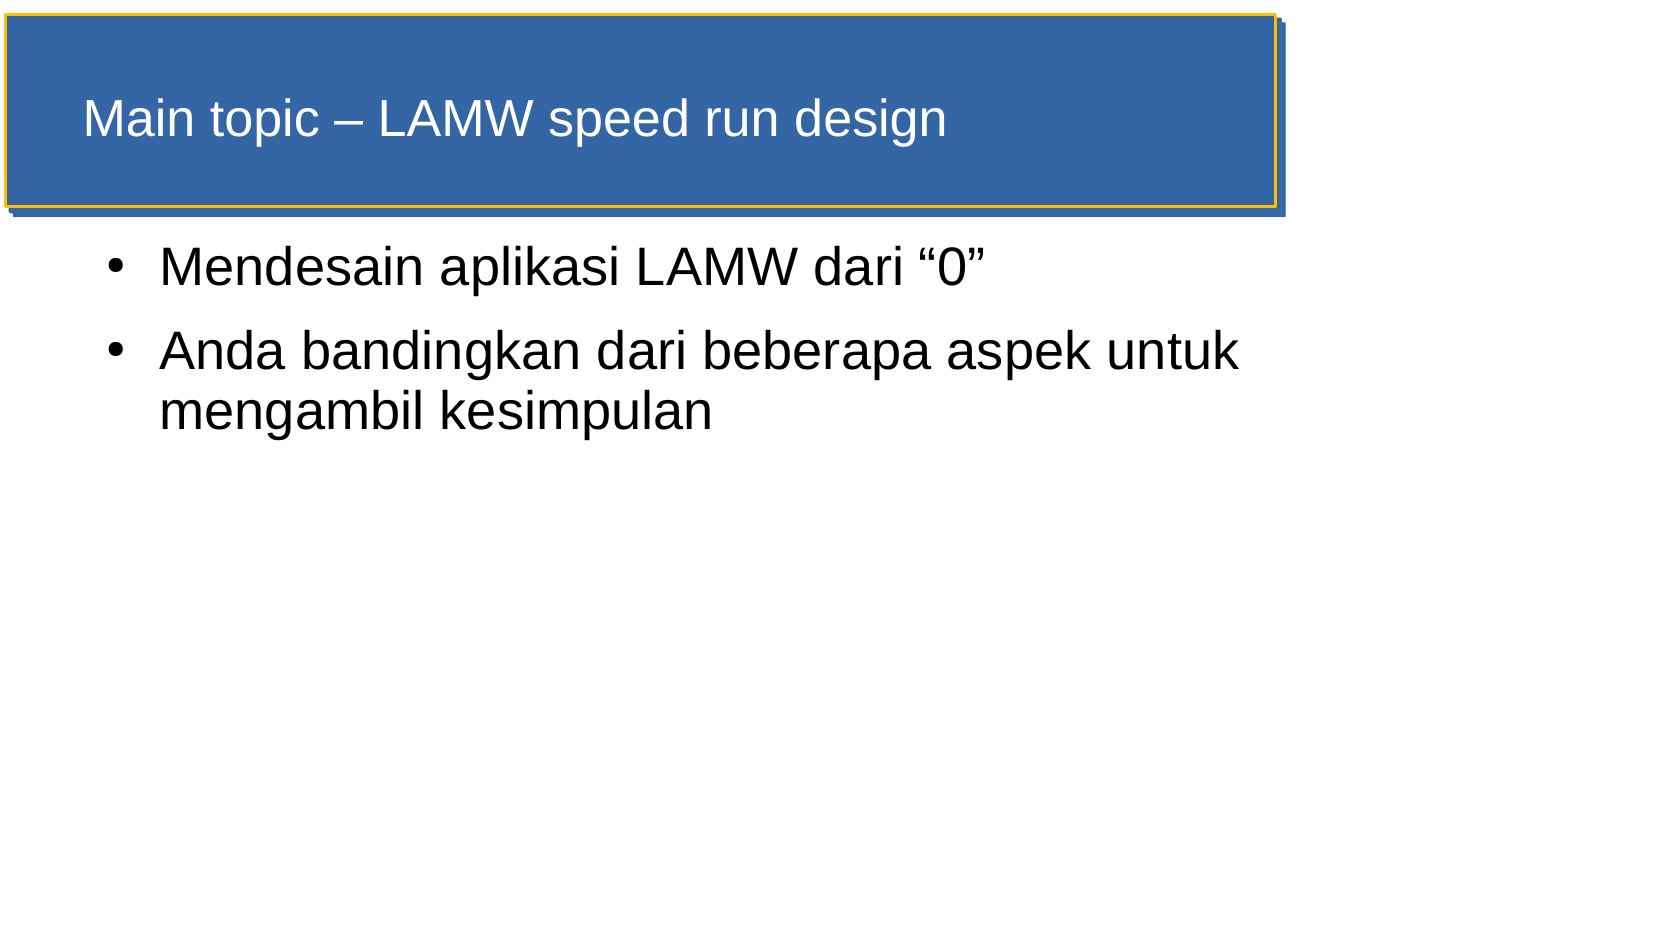

# Main topic – LAMW speed run design
Mendesain aplikasi LAMW dari “0”
Anda bandingkan dari beberapa aspek untuk mengambil kesimpulan